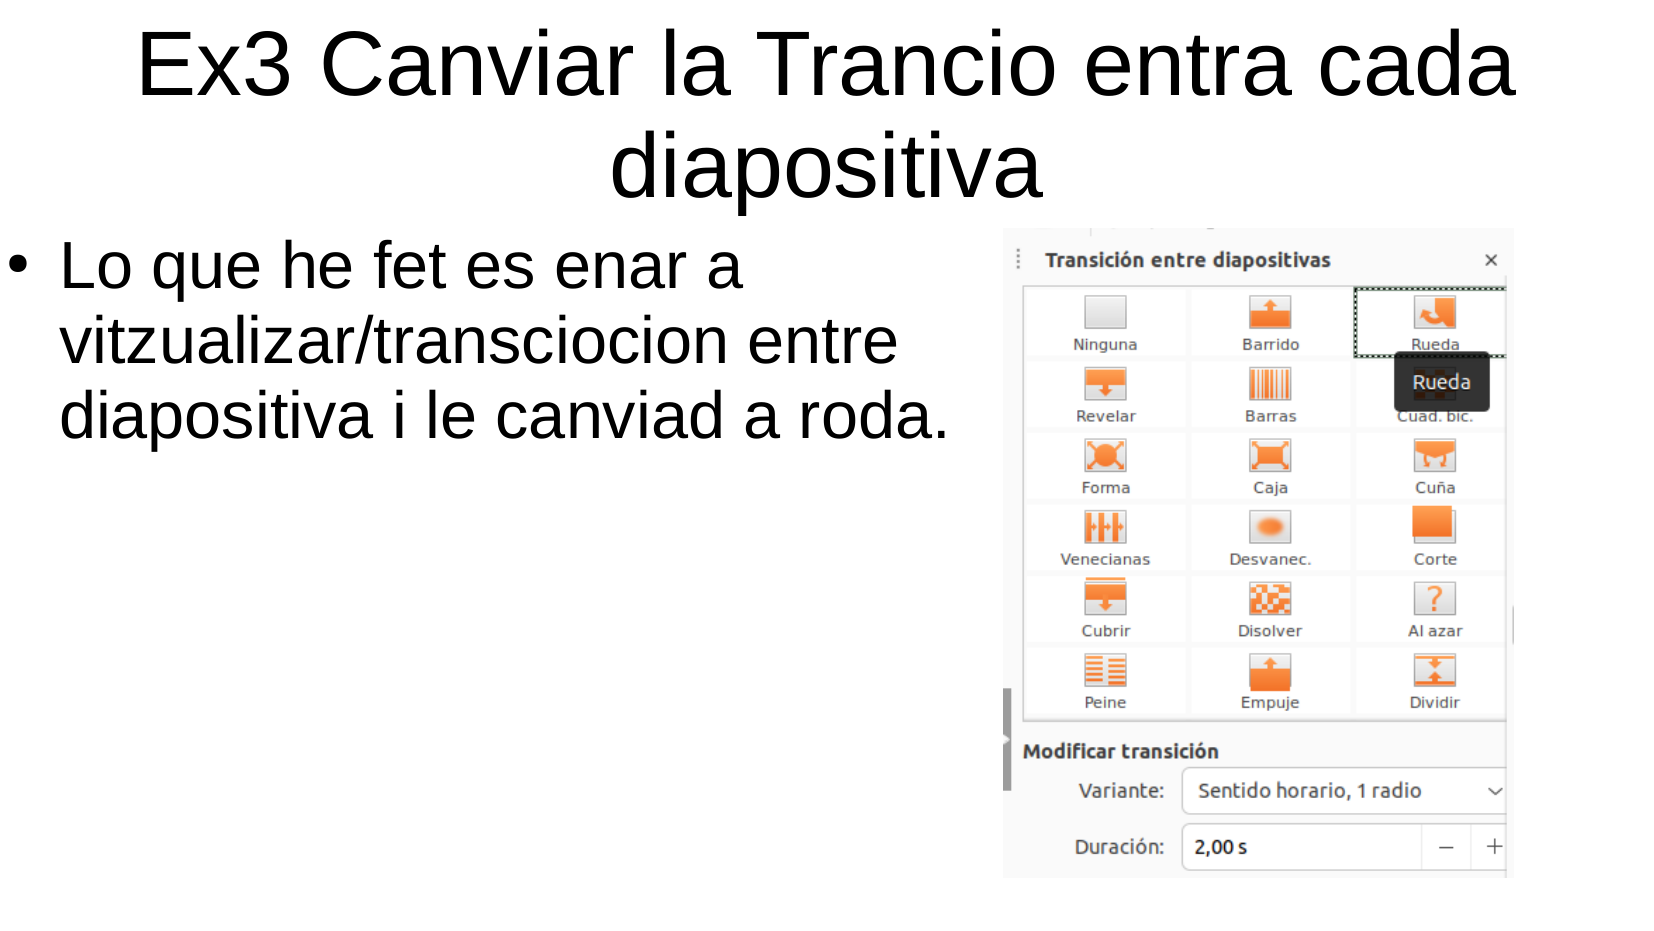

# Ex3 Canviar la Trancio entra cada diapositiva
Lo que he fet es enar a vitzualizar/transciocion entre diapositiva i le canviad a roda.